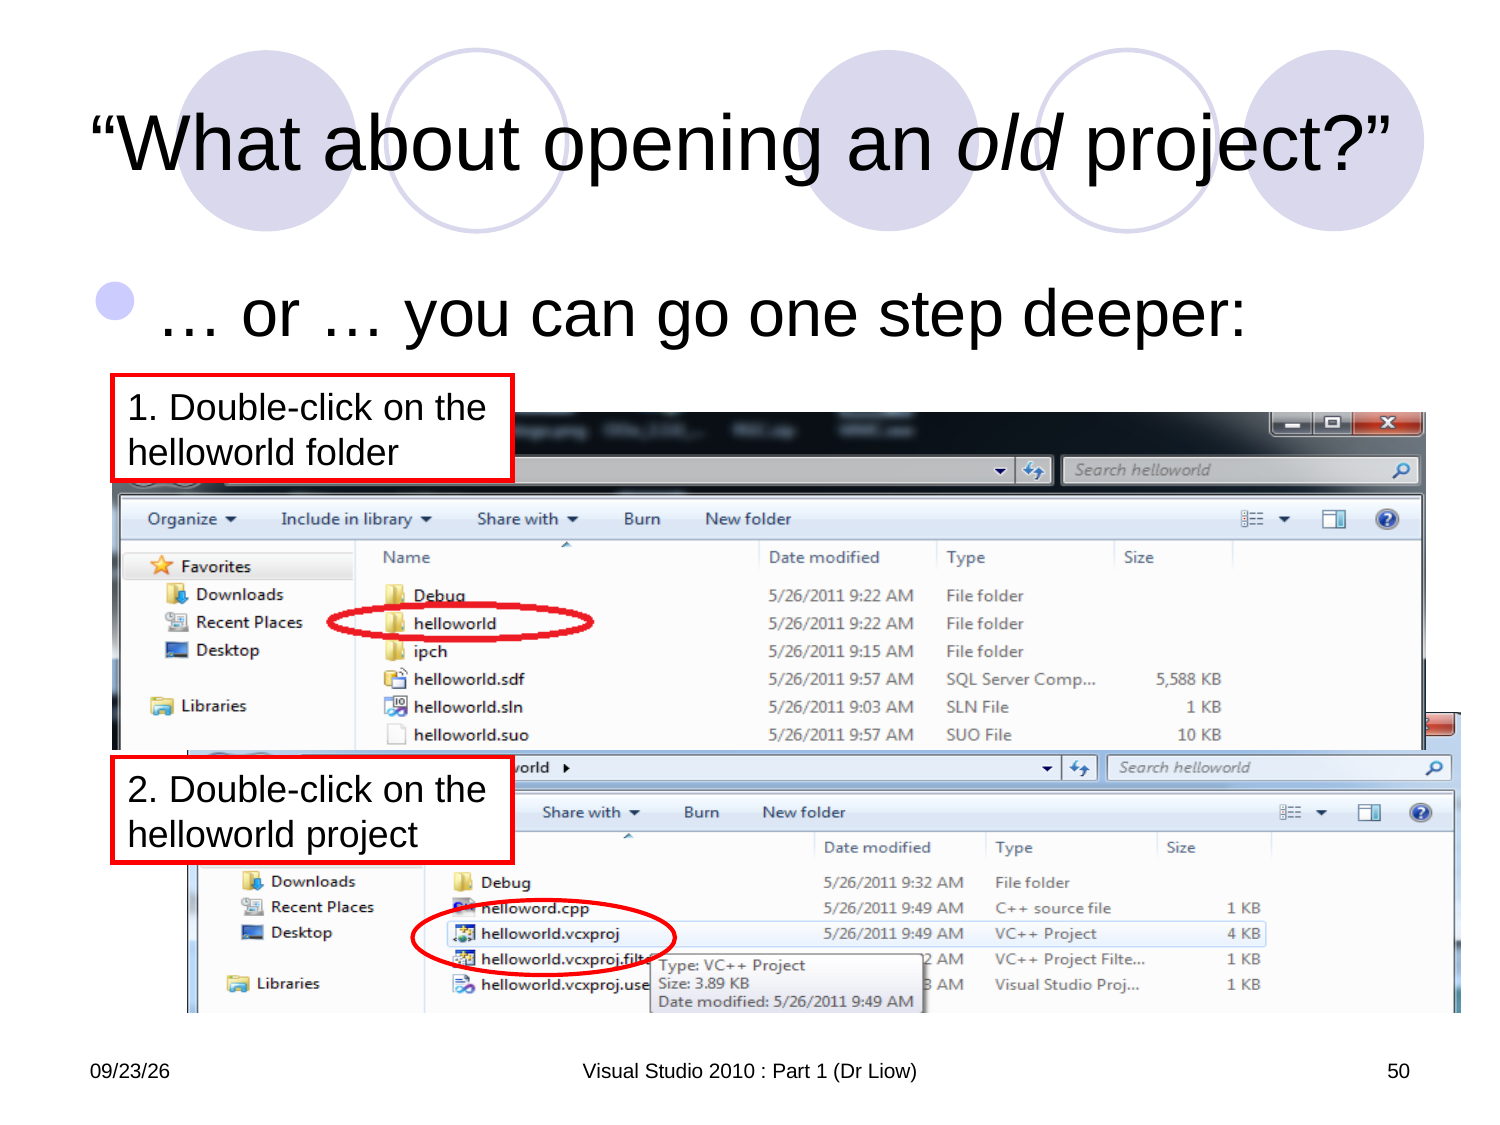

# “What about opening an old project?”
… or … you can go one step deeper:
1. Double-click on the helloworld folder
2. Double-click on the helloworld project
Visual Studio 2010 : Part 1 (Dr Liow)